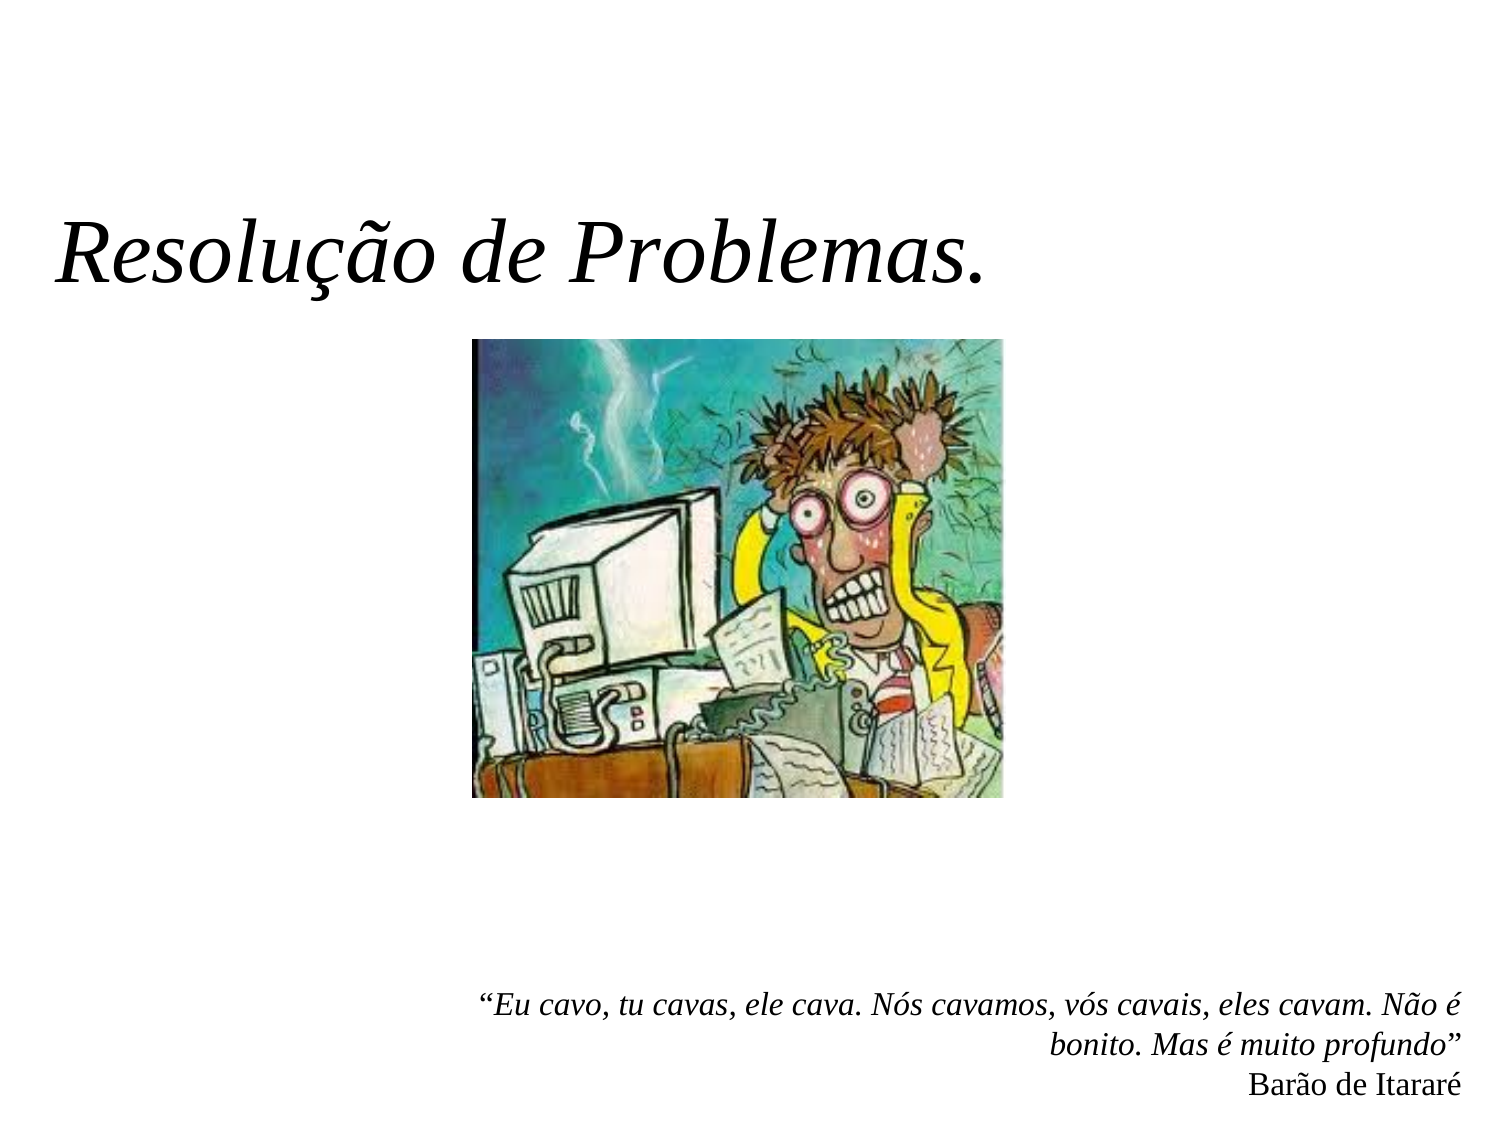

Resolução de Problemas.
“Eu cavo, tu cavas, ele cava. Nós cavamos, vós cavais, eles cavam. Não é bonito. Mas é muito profundo”
Barão de Itararé